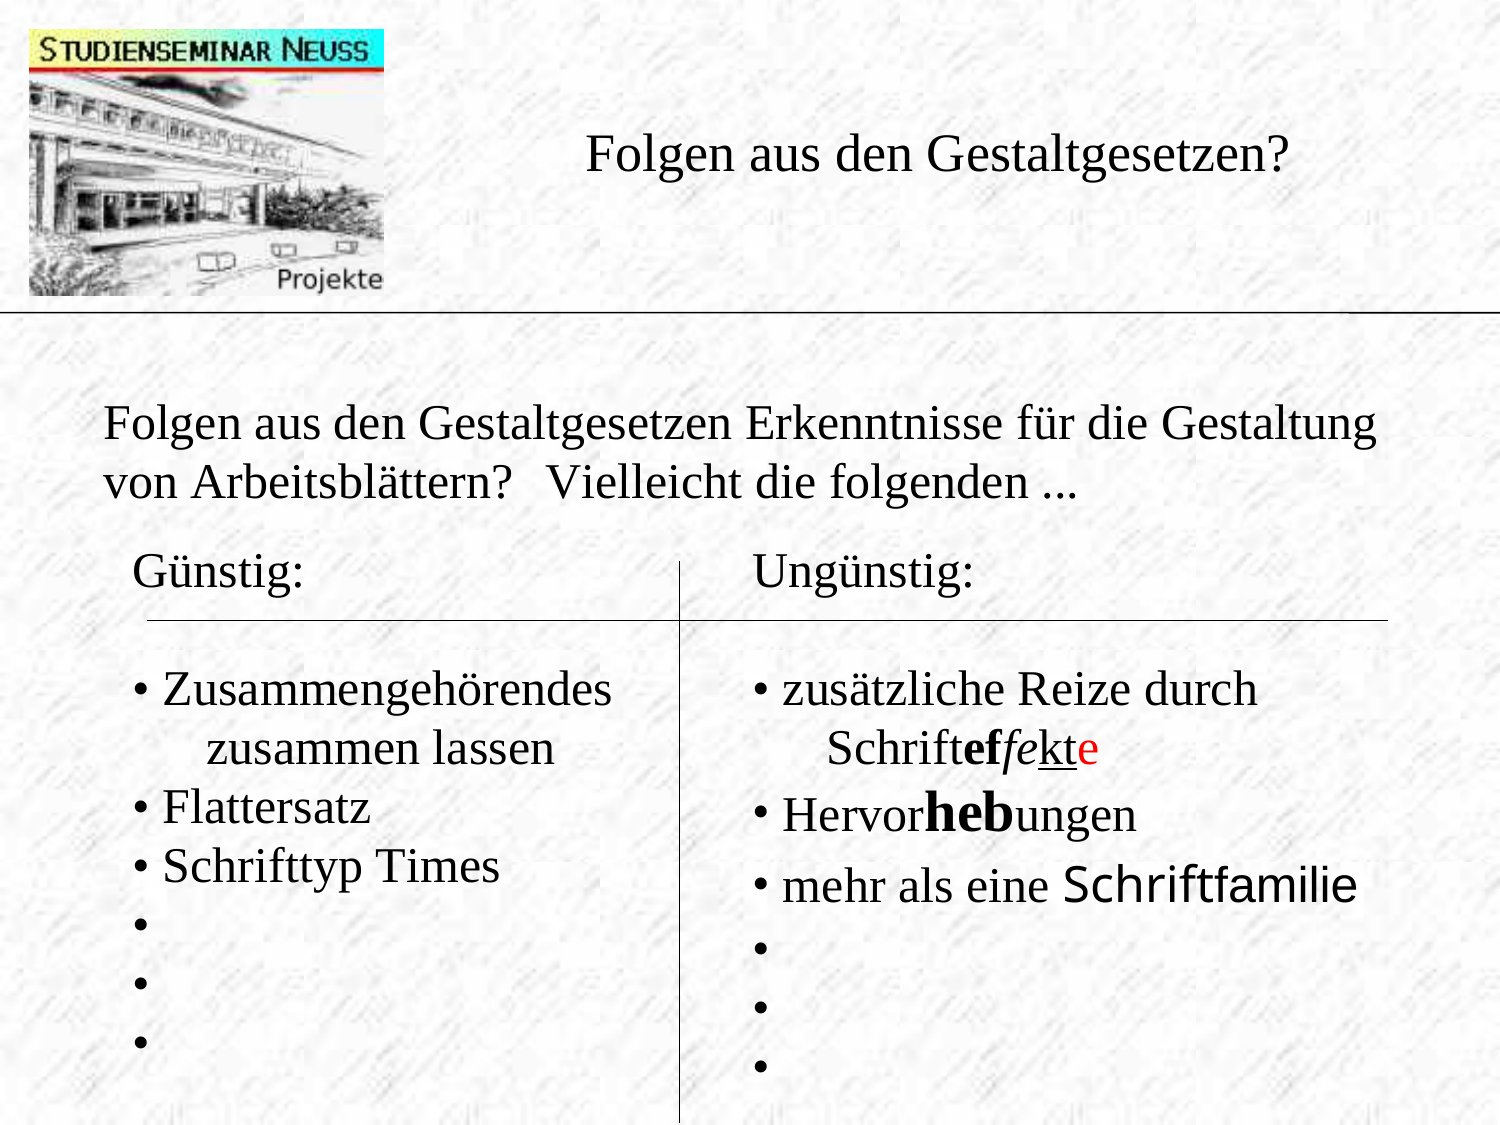

Folgen aus den Gestaltgesetzen?
Folgen aus den Gestaltgesetzen Erkenntnisse für die Gestaltung von Arbeitsblättern?	Vielleicht die folgenden ...
Günstig:
 Zusammengehörendes 		zusammen lassen
 Flattersatz
 Schrifttyp Times
Ungünstig:
 zusätzliche Reize durch 			Schrifteffekte
 Hervorhebungen
 mehr als eine Schriftfamilie